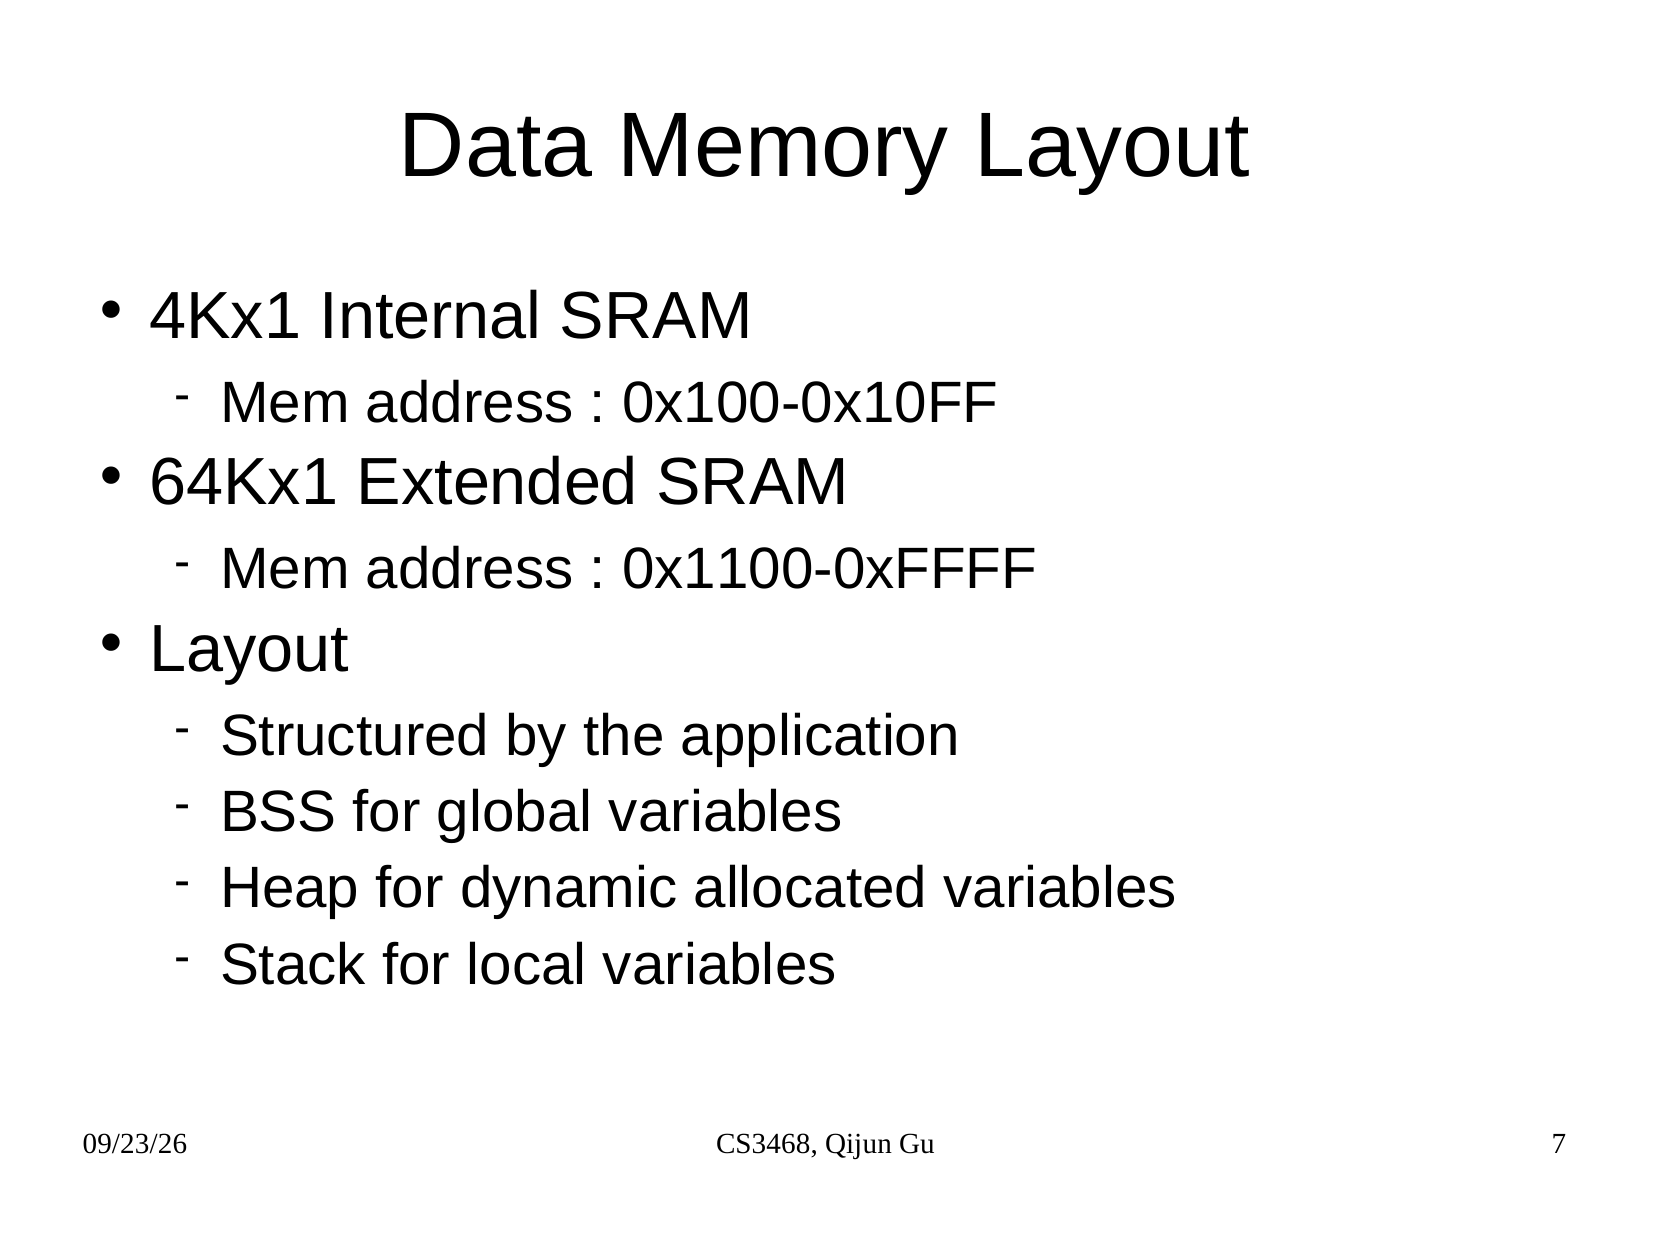

# Data Memory Layout
4Kx1 Internal SRAM
Mem address : 0x100-0x10FF
64Kx1 Extended SRAM
Mem address : 0x1100-0xFFFF
Layout
Structured by the application
BSS for global variables
Heap for dynamic allocated variables
Stack for local variables
CS3468, Qijun Gu
7